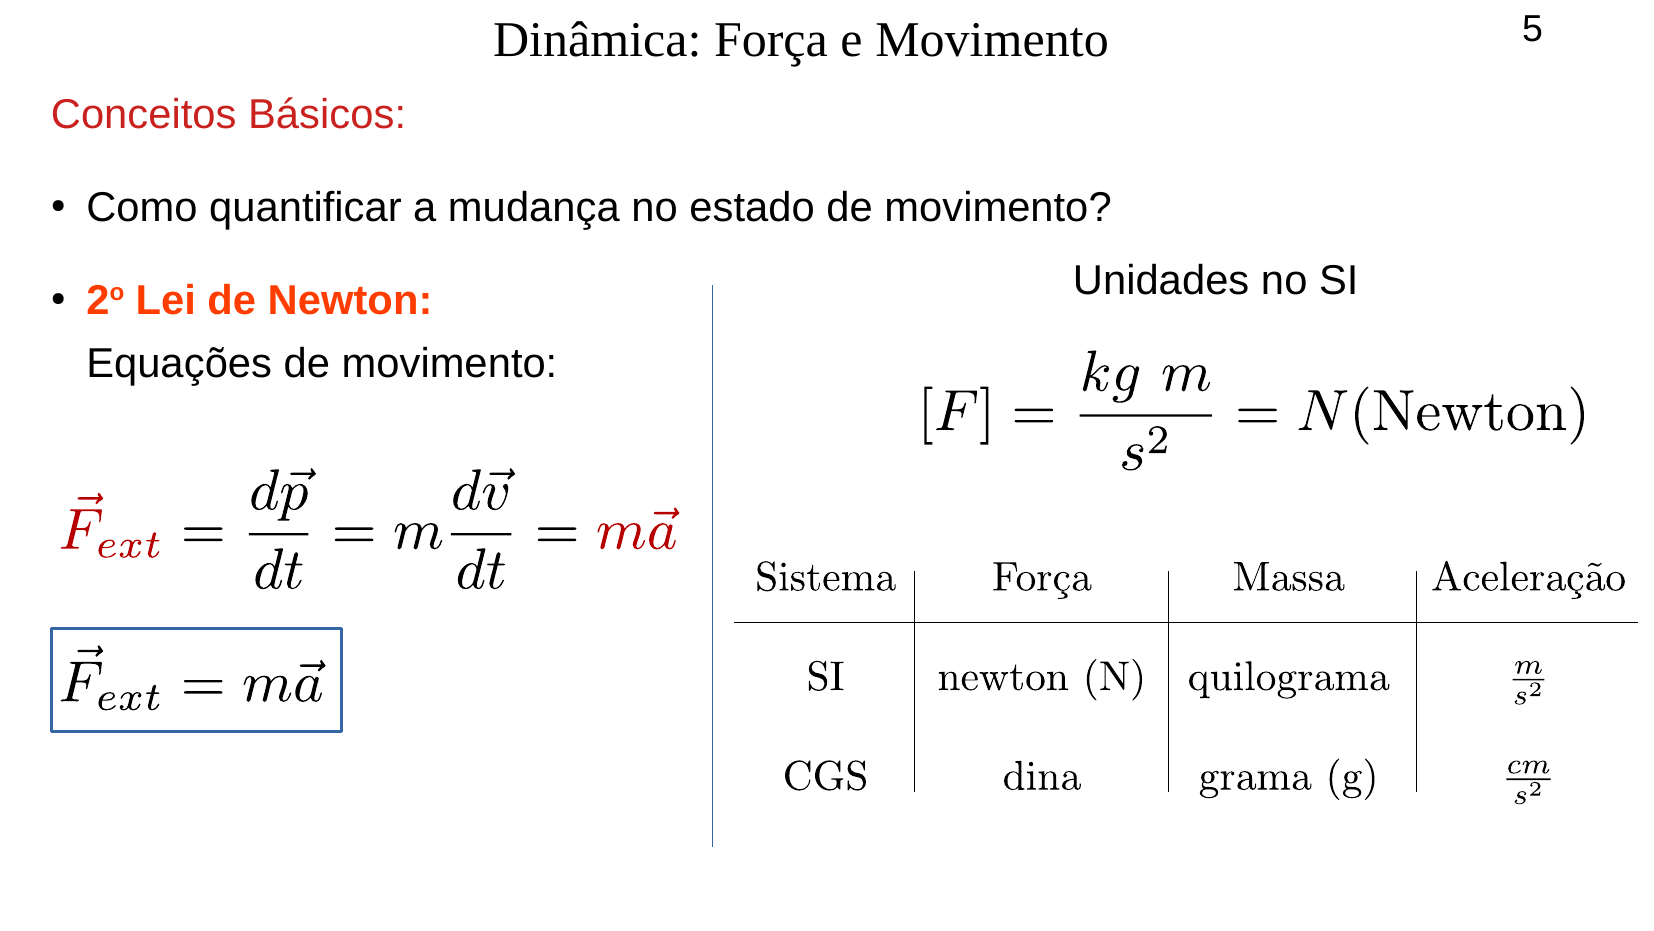

Dinâmica: Força e Movimento
Conceitos Básicos:
Como quantificar a mudança no estado de movimento?
2o Lei de Newton:
Equações de movimento:
Unidades no SI